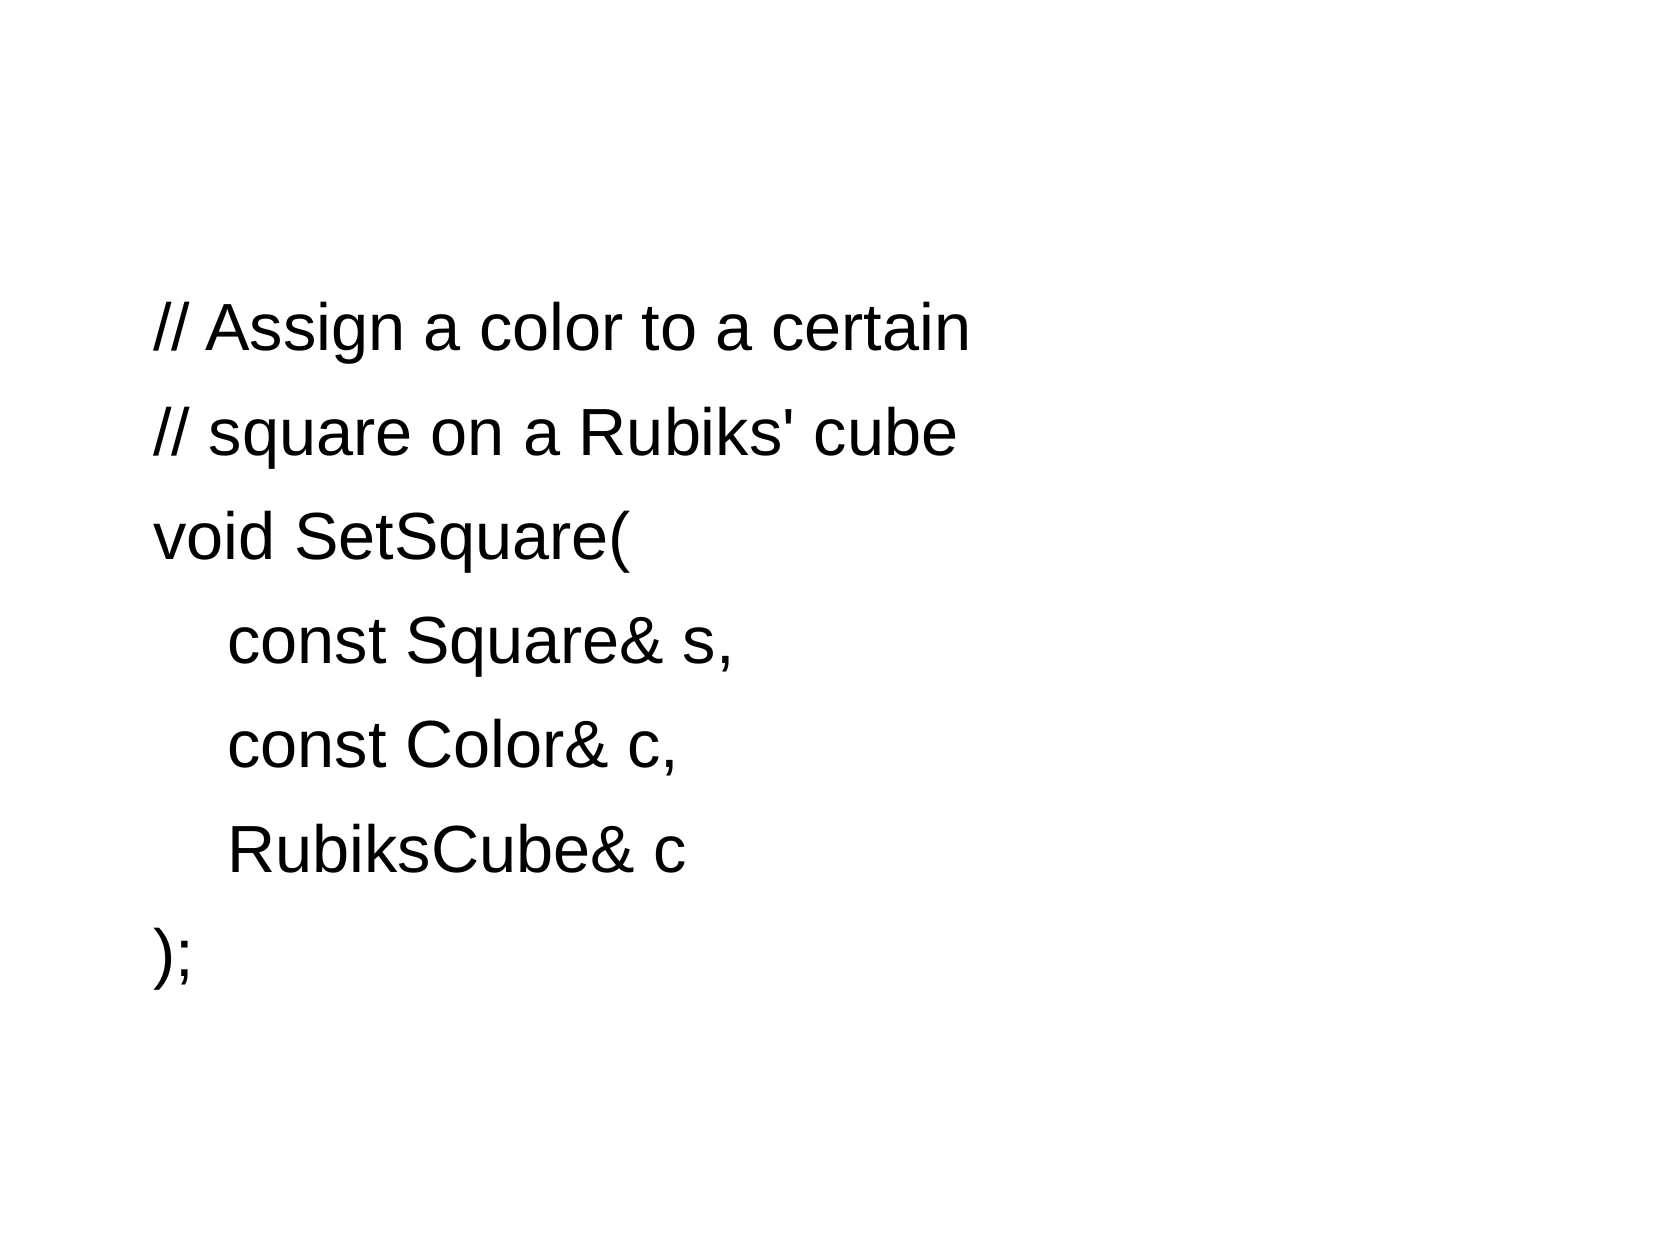

#
// Assign a color to a certain
// square on a Rubiks' cube
void SetSquare(
 const Square& s,
 const Color& c,
 RubiksCube& c
);